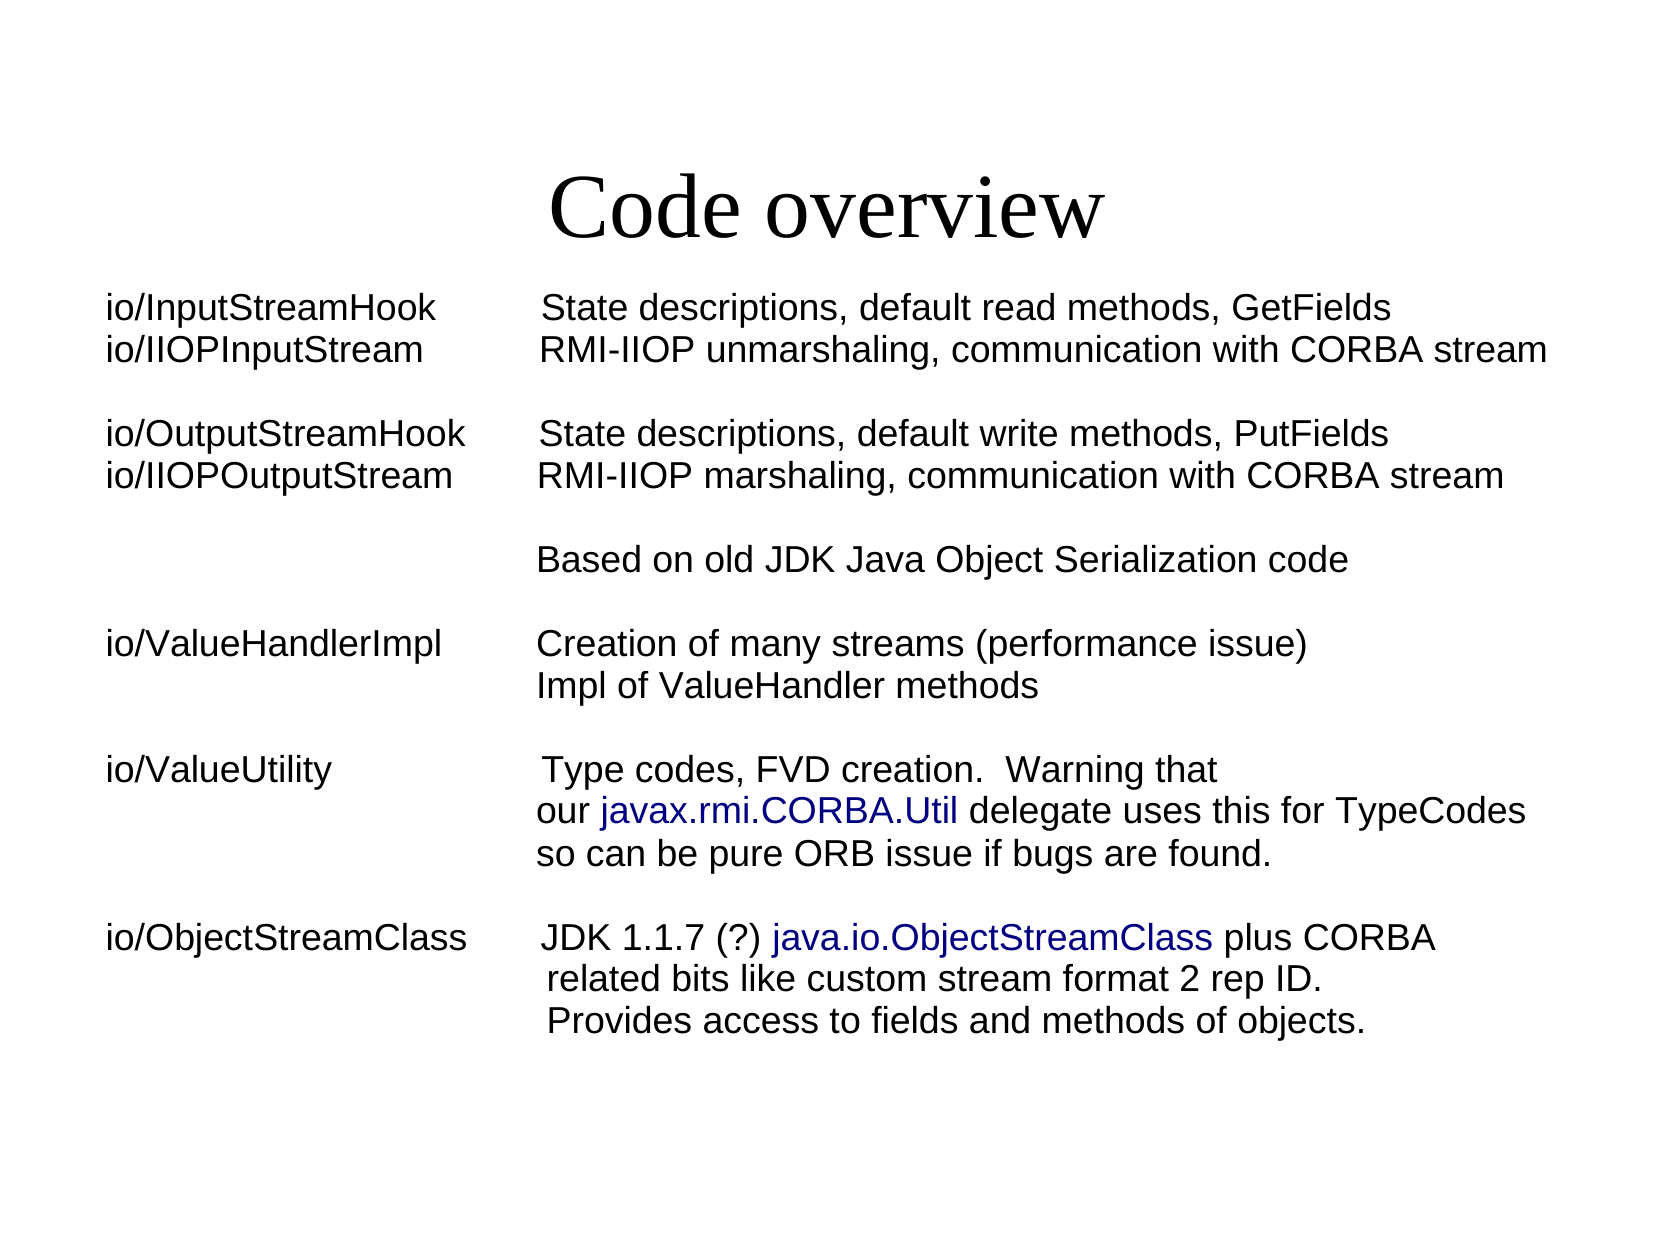

# Code overview
io/InputStreamHook State descriptions, default read methods, GetFields
io/IIOPInputStream RMI-IIOP unmarshaling, communication with CORBA stream
io/OutputStreamHook State descriptions, default write methods, PutFields
io/IIOPOutputStream RMI-IIOP marshaling, communication with CORBA stream
 Based on old JDK Java Object Serialization code
io/ValueHandlerImpl Creation of many streams (performance issue)
 Impl of ValueHandler methods
io/ValueUtility Type codes, FVD creation. Warning that
 our javax.rmi.CORBA.Util delegate uses this for TypeCodes
 so can be pure ORB issue if bugs are found.
io/ObjectStreamClass JDK 1.1.7 (?) java.io.ObjectStreamClass plus CORBA
 related bits like custom stream format 2 rep ID.
 Provides access to fields and methods of objects.